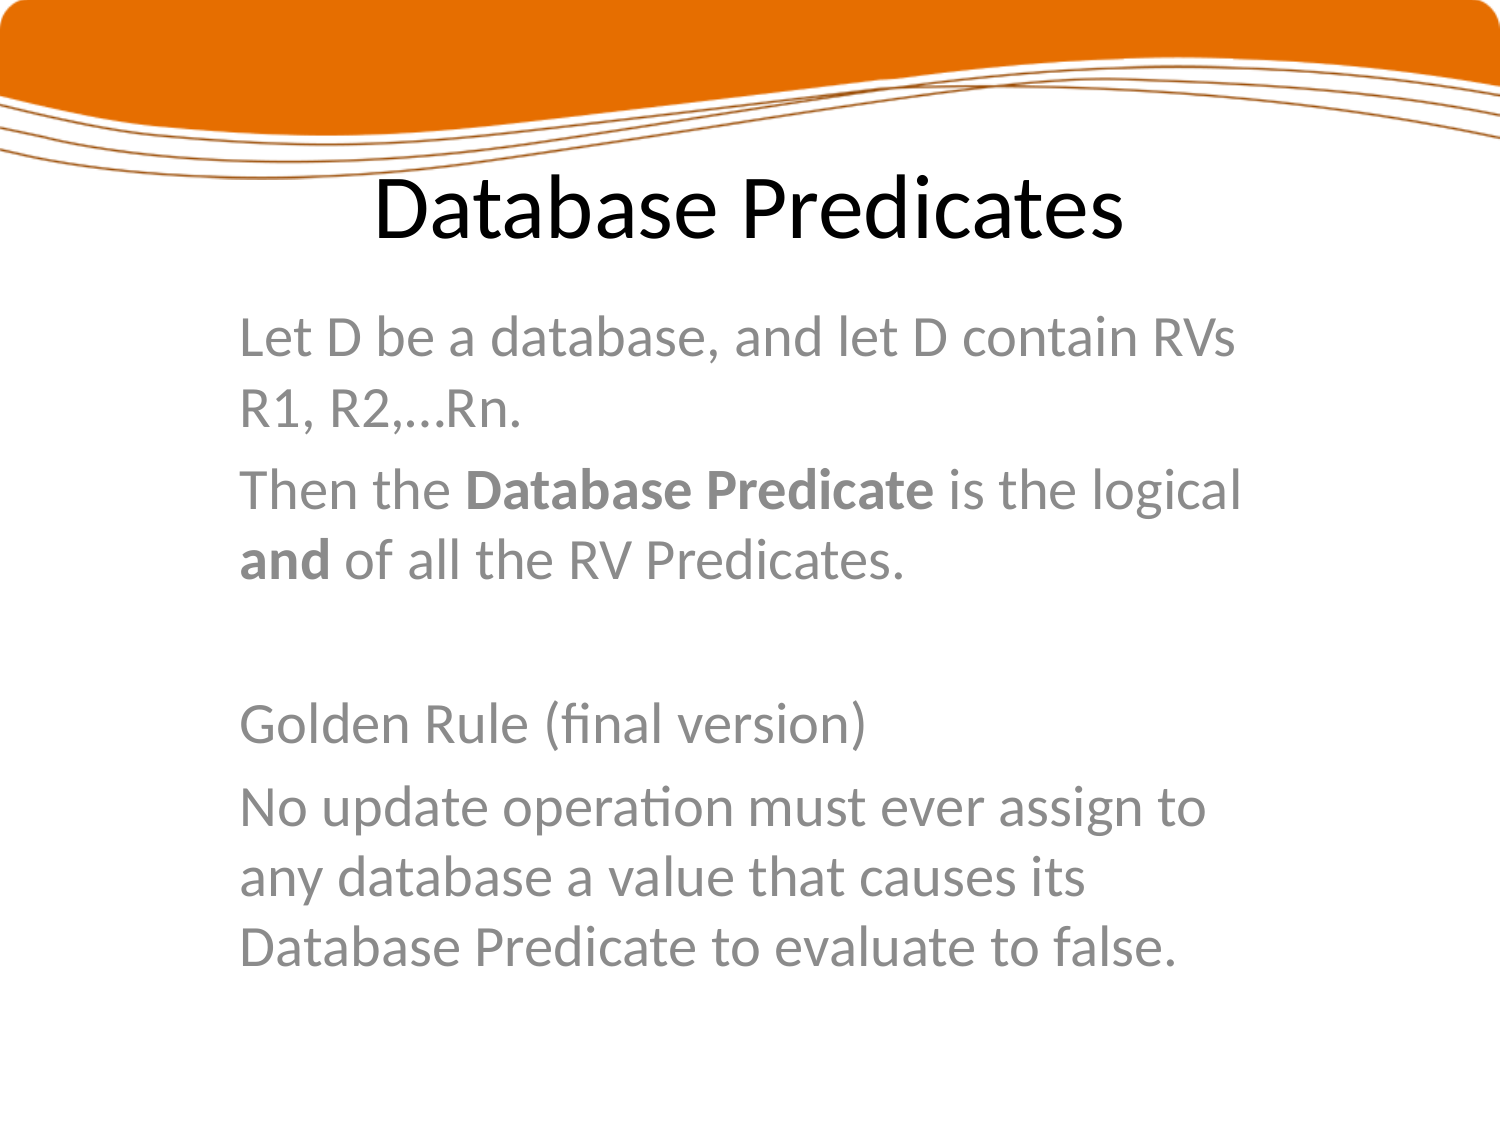

Database Predicates
Let D be a database, and let D contain RVs R1, R2,…Rn.
Then the Database Predicate is the logical and of all the RV Predicates.
Golden Rule (final version)
No update operation must ever assign to any database a value that causes its Database Predicate to evaluate to false.